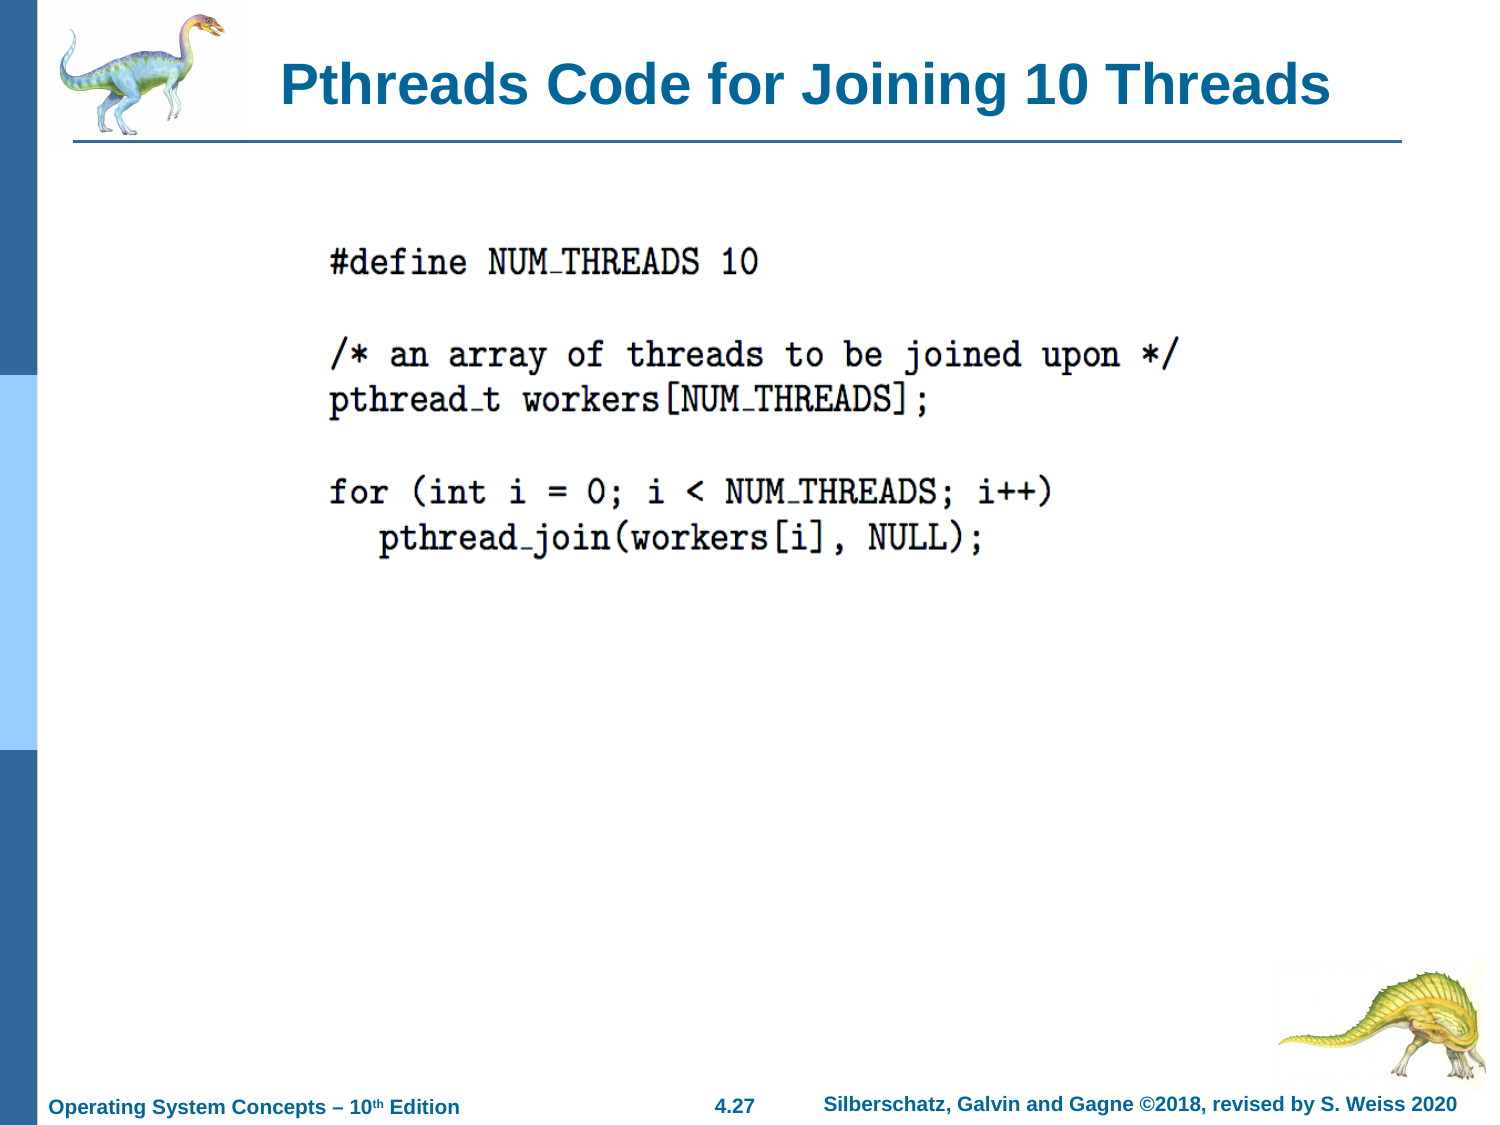

# Pthreads Code for Joining 10 Threads